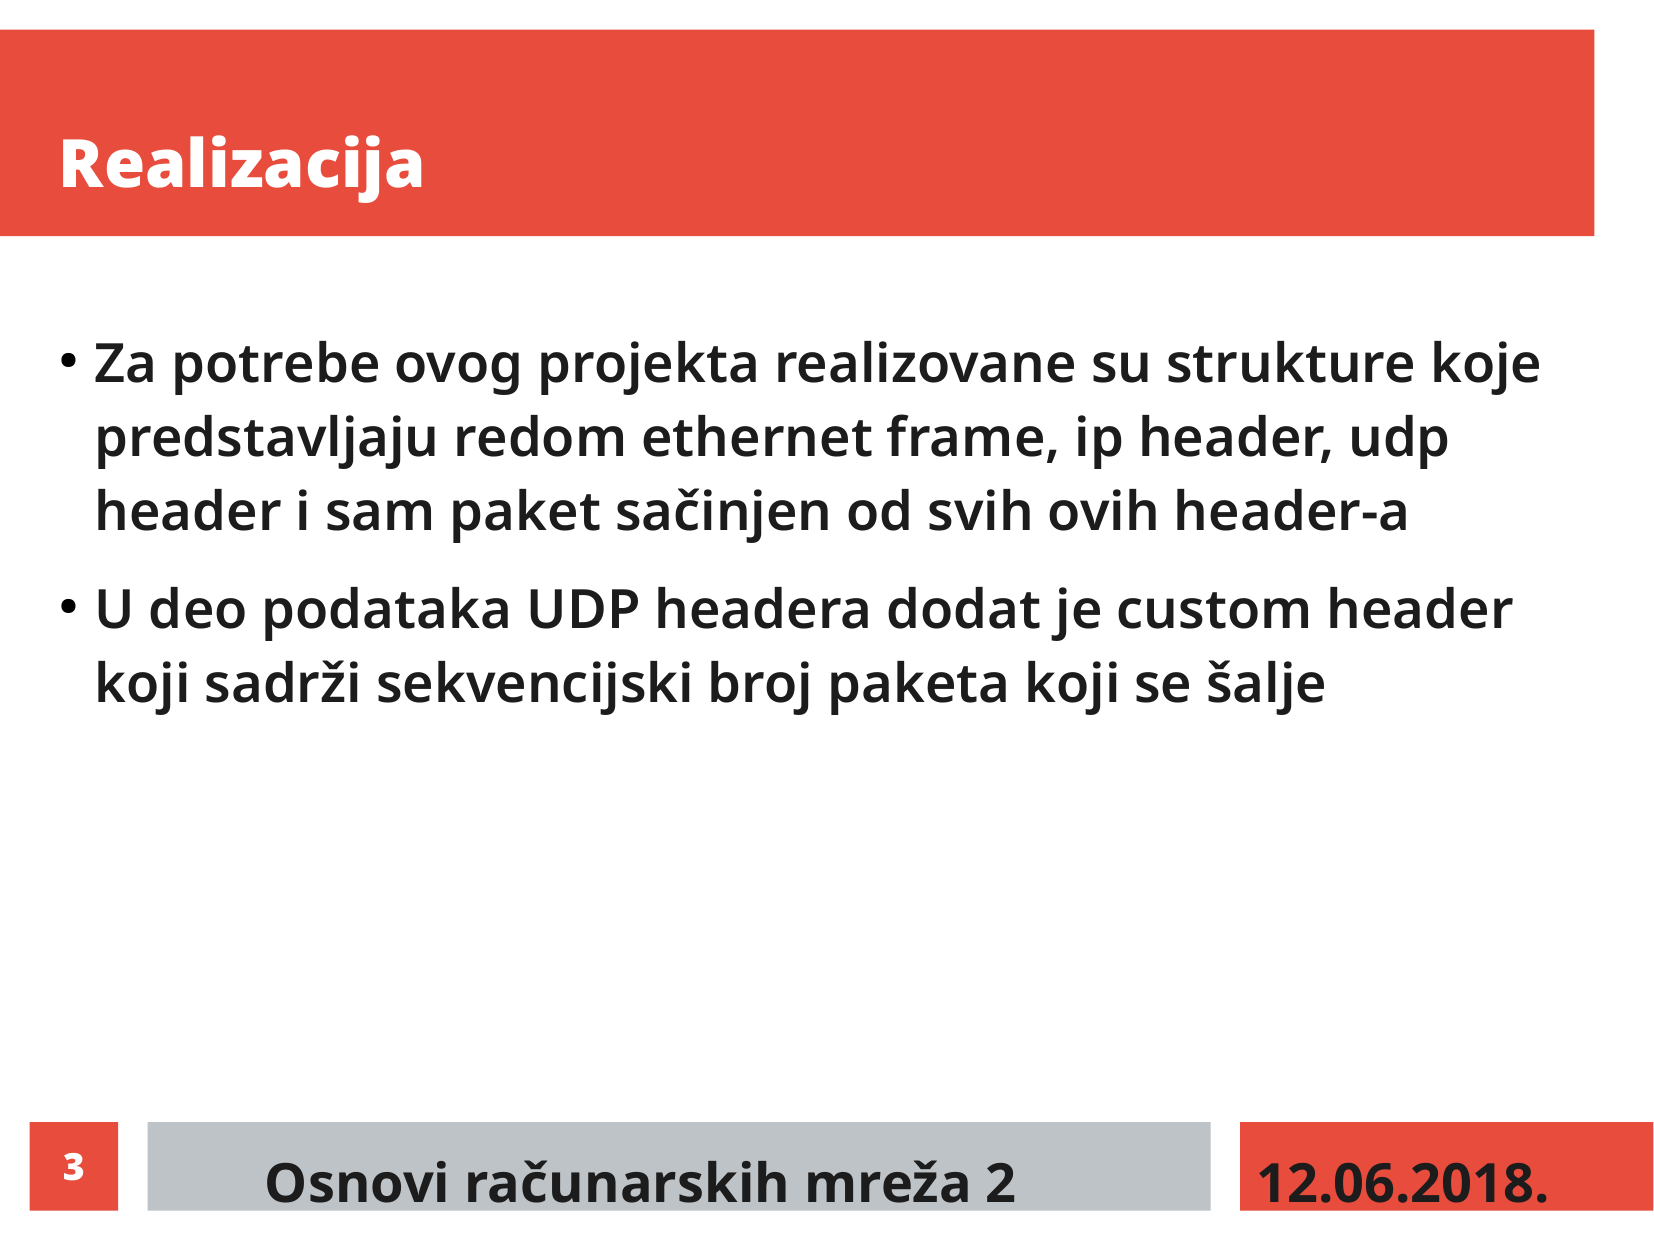

# Realizacija
Za potrebe ovog projekta realizovane su strukture koje predstavljaju redom ethernet frame, ip header, udp header i sam paket sačinjen od svih ovih header-a
U deo podataka UDP headera dodat je custom header koji sadrži sekvencijski broj paketa koji se šalje
3
Osnovi računarskih mreža 2
12.06.2018.